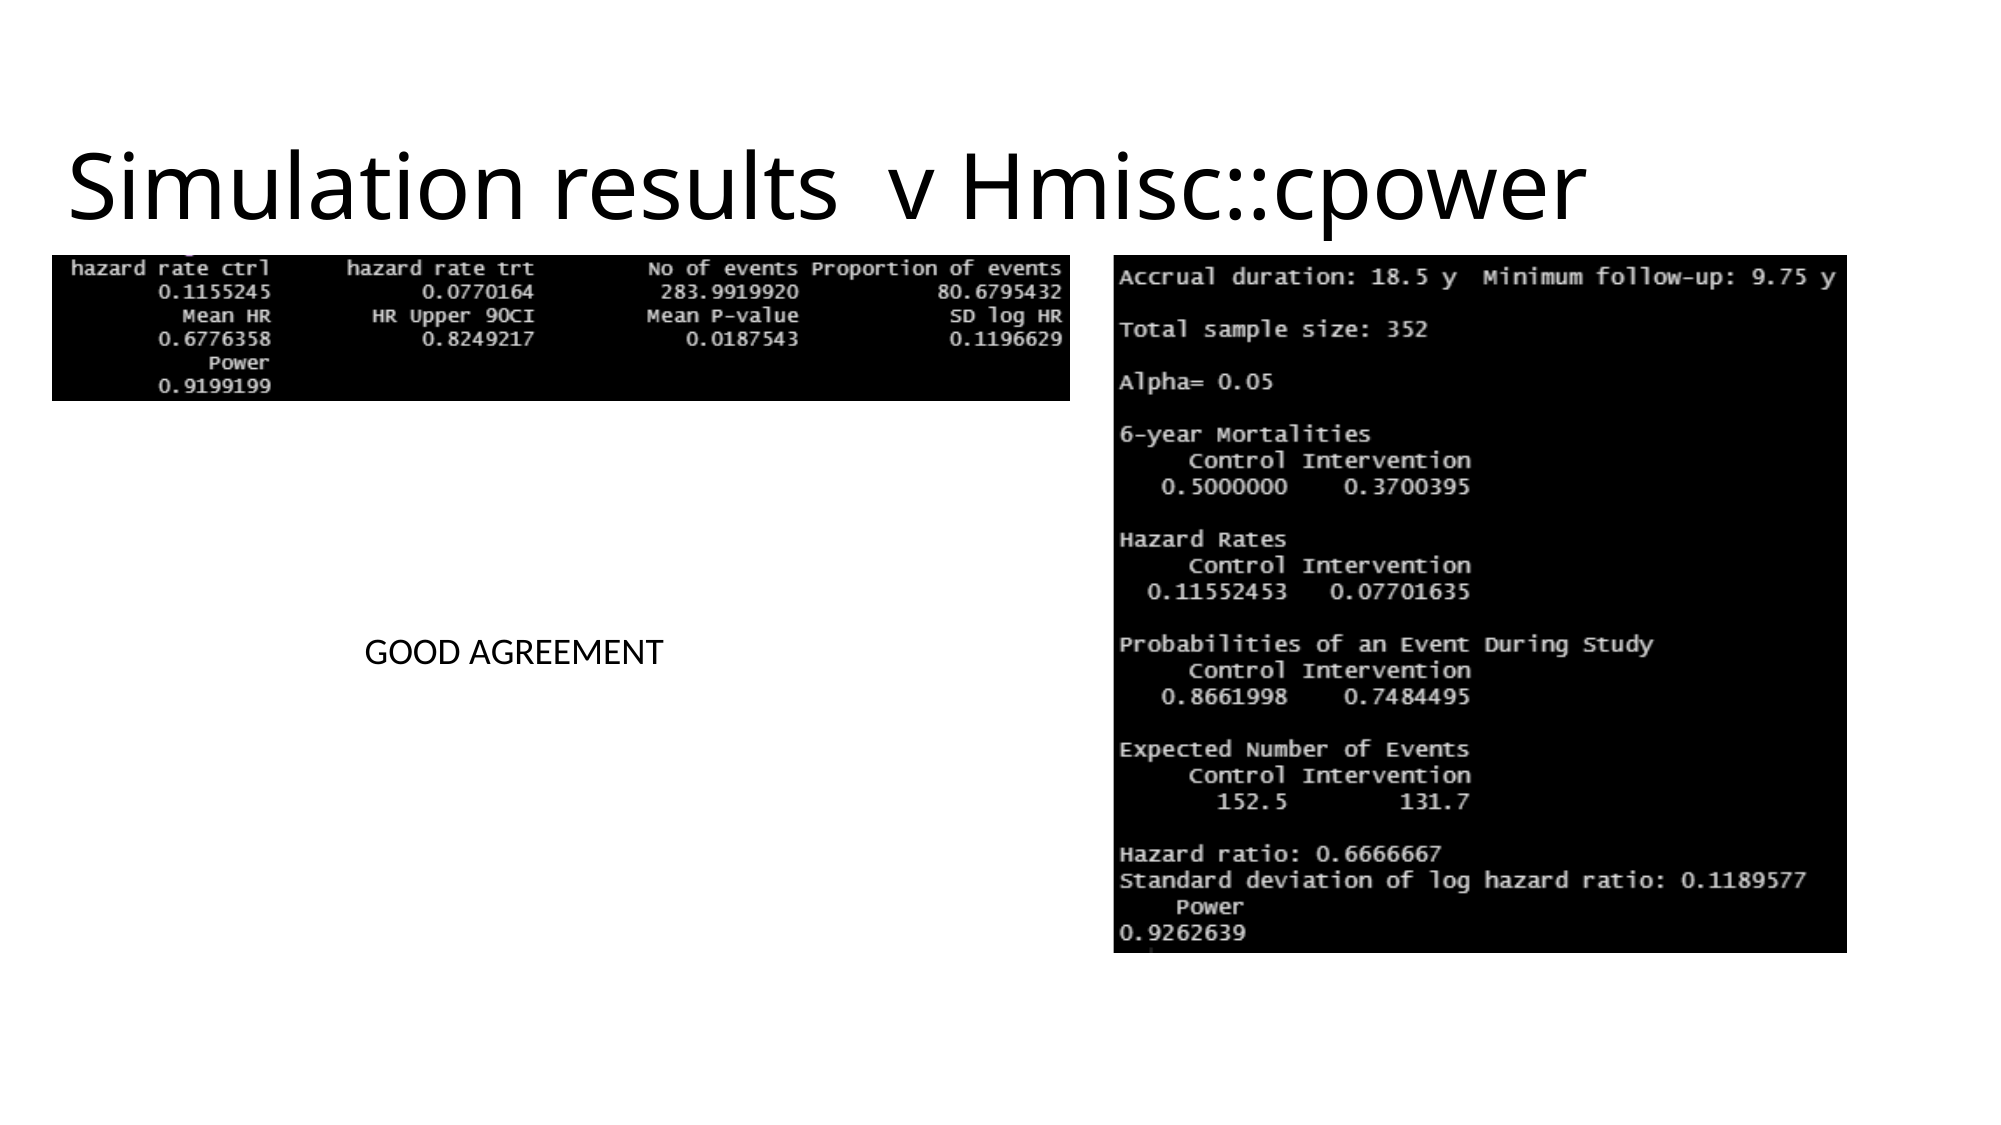

# Simulation results v Hmisc::cpower
GOOD AGREEMENT